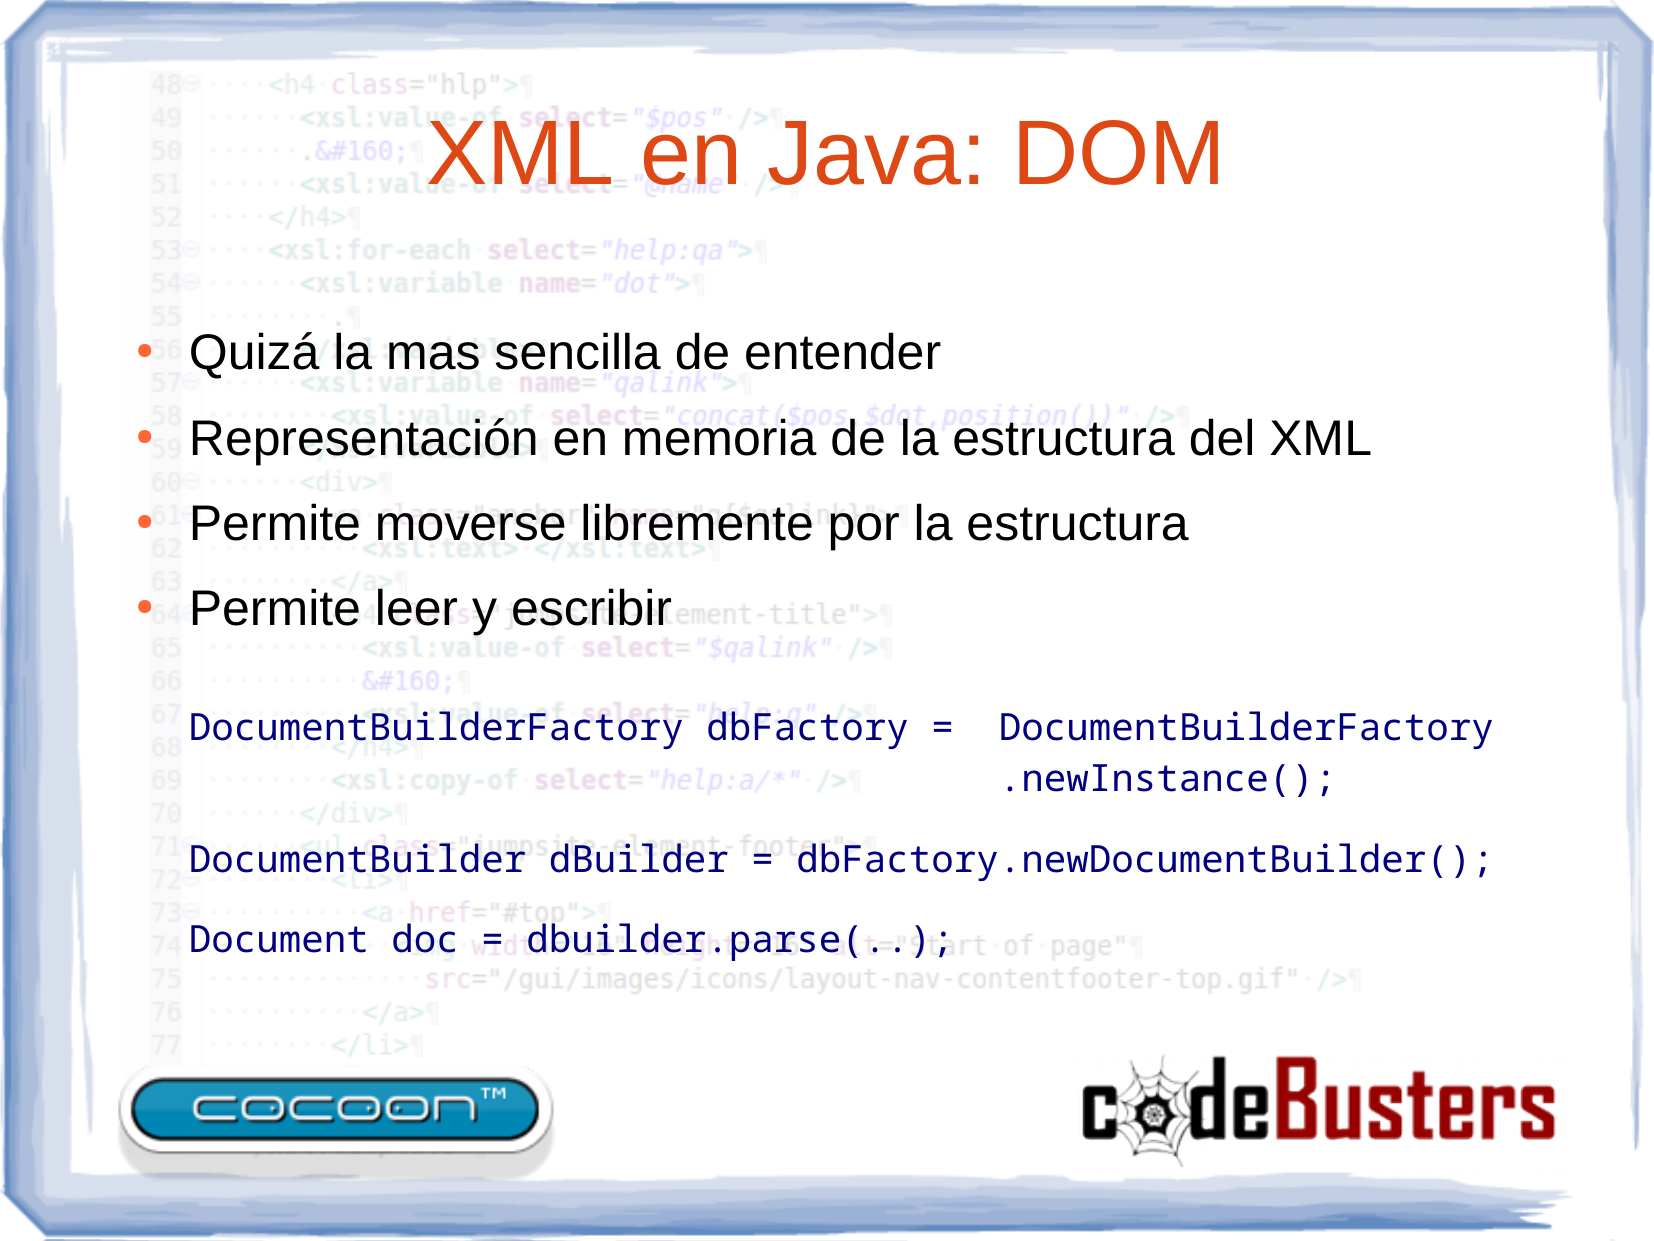

# XML en Java: DOM
Quizá la mas sencilla de entender
Representación en memoria de la estructura del XML
Permite moverse libremente por la estructura
Permite leer y escribir
DocumentBuilderFactory dbFactory = DocumentBuilderFactory 	 .newInstance();
DocumentBuilder dBuilder = dbFactory.newDocumentBuilder();
Document doc = dbuilder.parse(..);